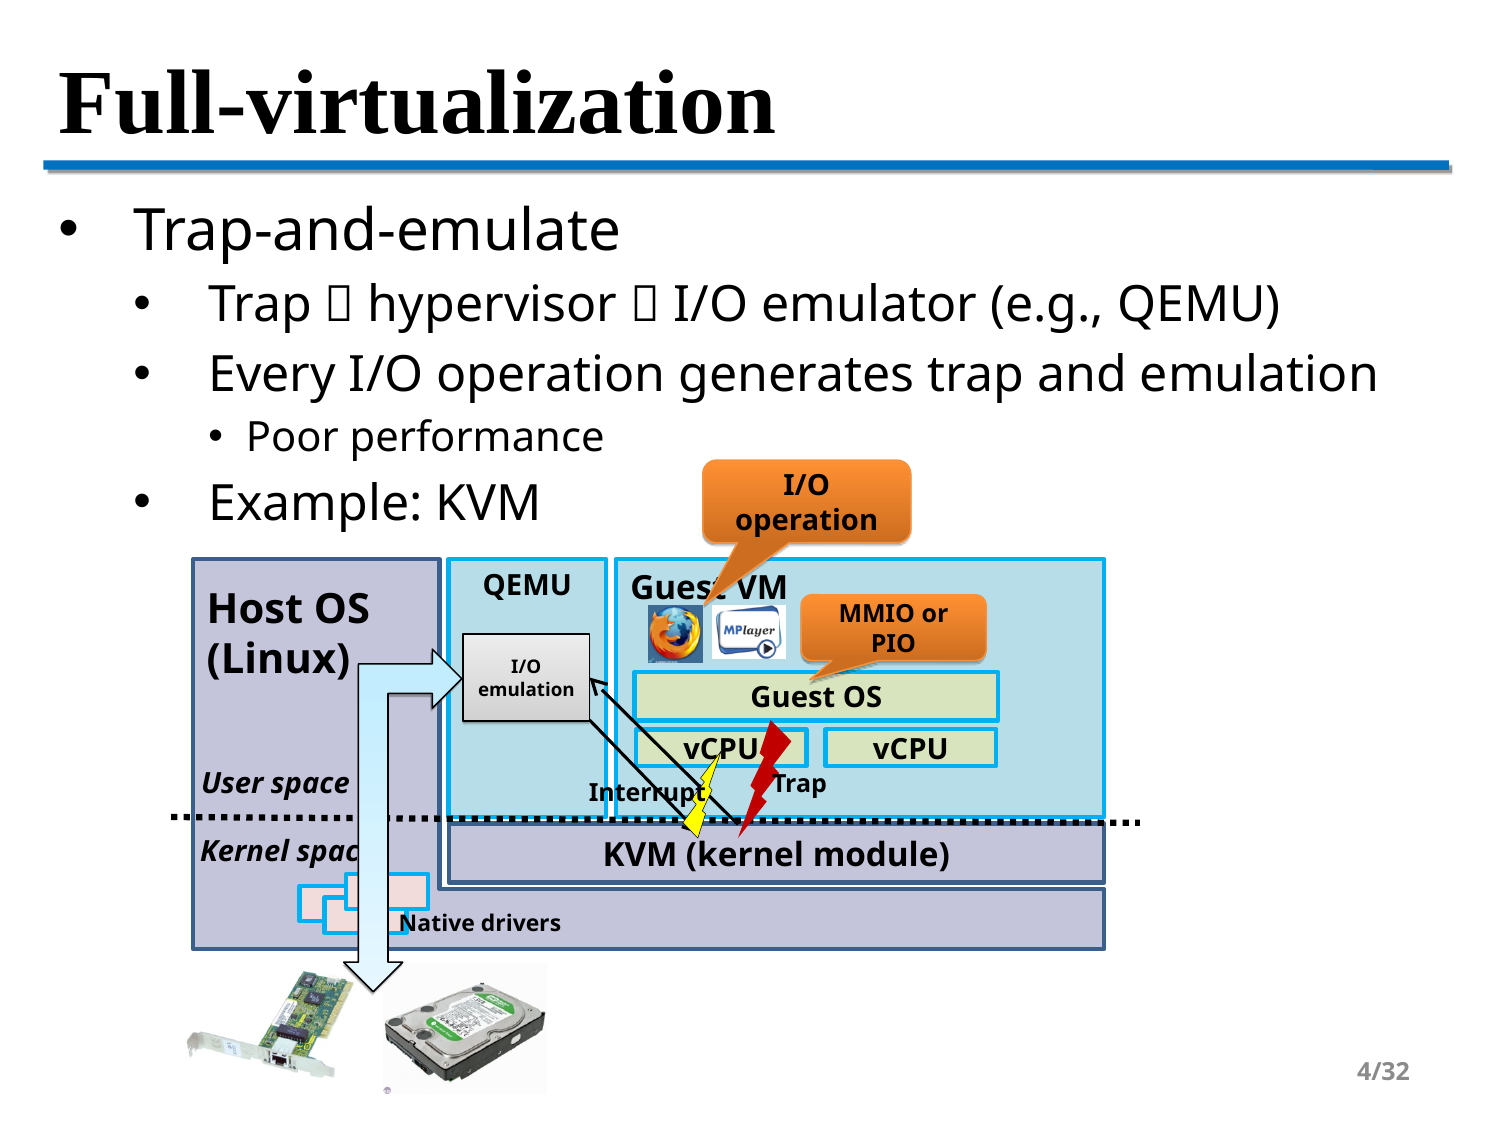

# Full-virtualization
Trap-and-emulate
Trap  hypervisor  I/O emulator (e.g., QEMU)
Every I/O operation generates trap and emulation
Poor performance
Example: KVM
I/O operation
QEMU
Guest VM
Host OS
(Linux)
MMIO or PIO
I/O emulation
Guest OS
Trap
vCPU
vCPU
Interrupt
User space
KVM (kernel module)
Kernel space
Native drivers